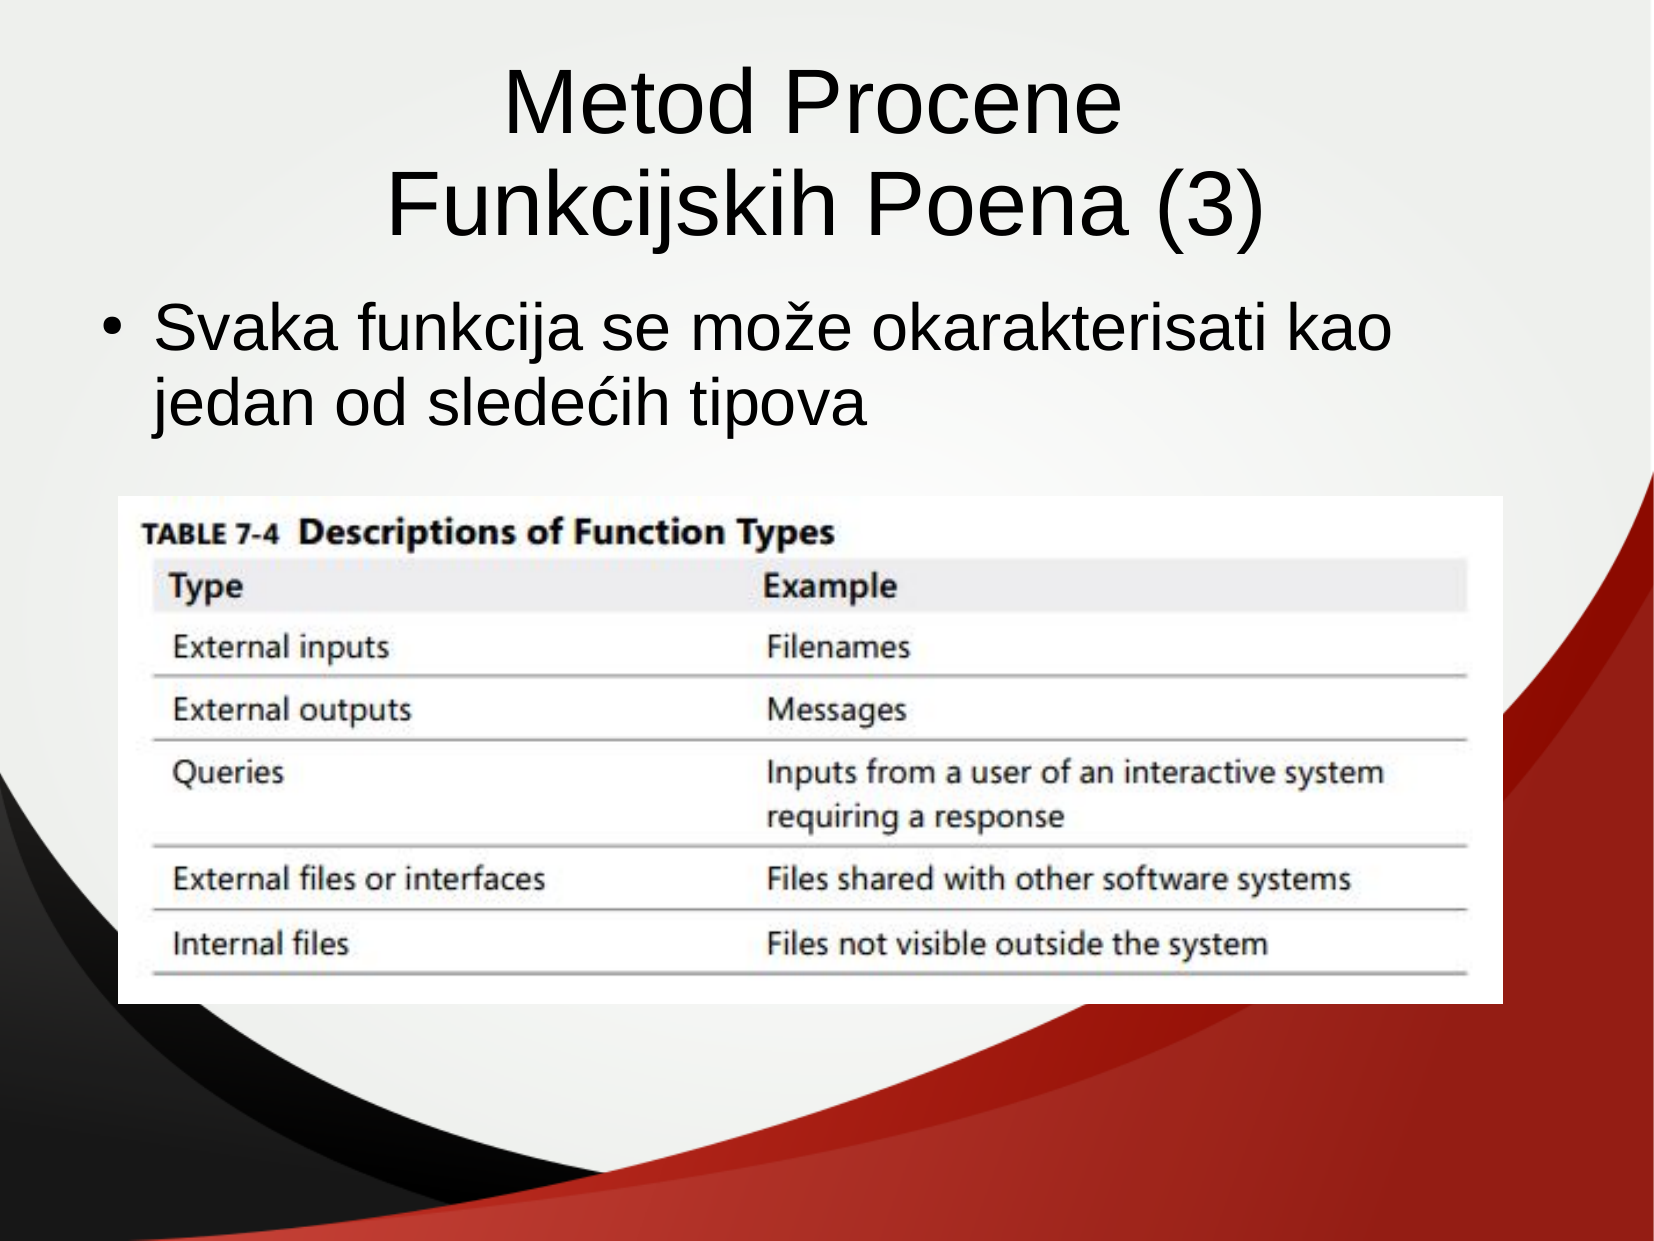

# Metod Procene Funkcijskih Poena (3)
Svaka funkcija se može okarakterisati kao jedan od sledećih tipova